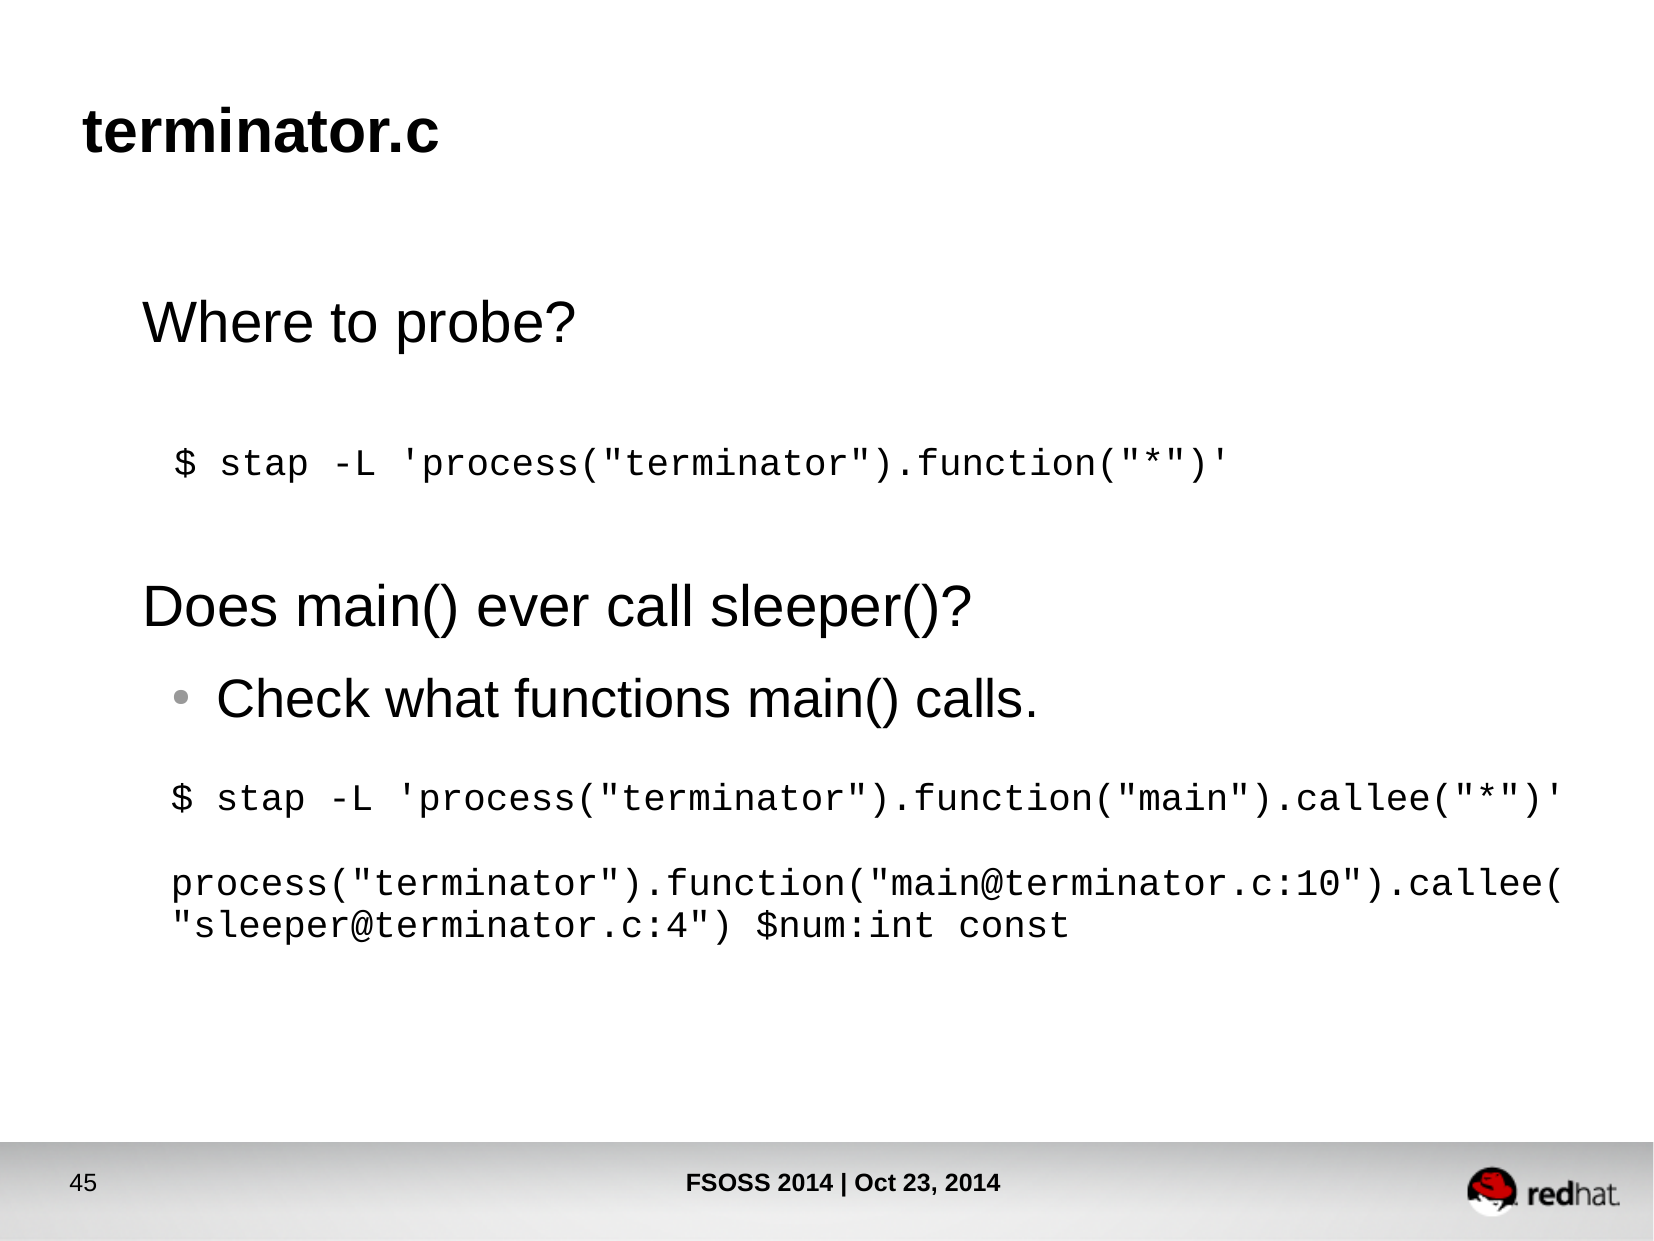

# terminator.c
Where to probe?
Does main() ever call sleeper()?
Check what functions main() calls.
$ stap -L 'process("terminator").function("*")'
$ stap -L 'process("terminator").function("main").callee("*")'
process("terminator").function("main@terminator.c:10").callee("sleeper@terminator.c:4") $num:int const